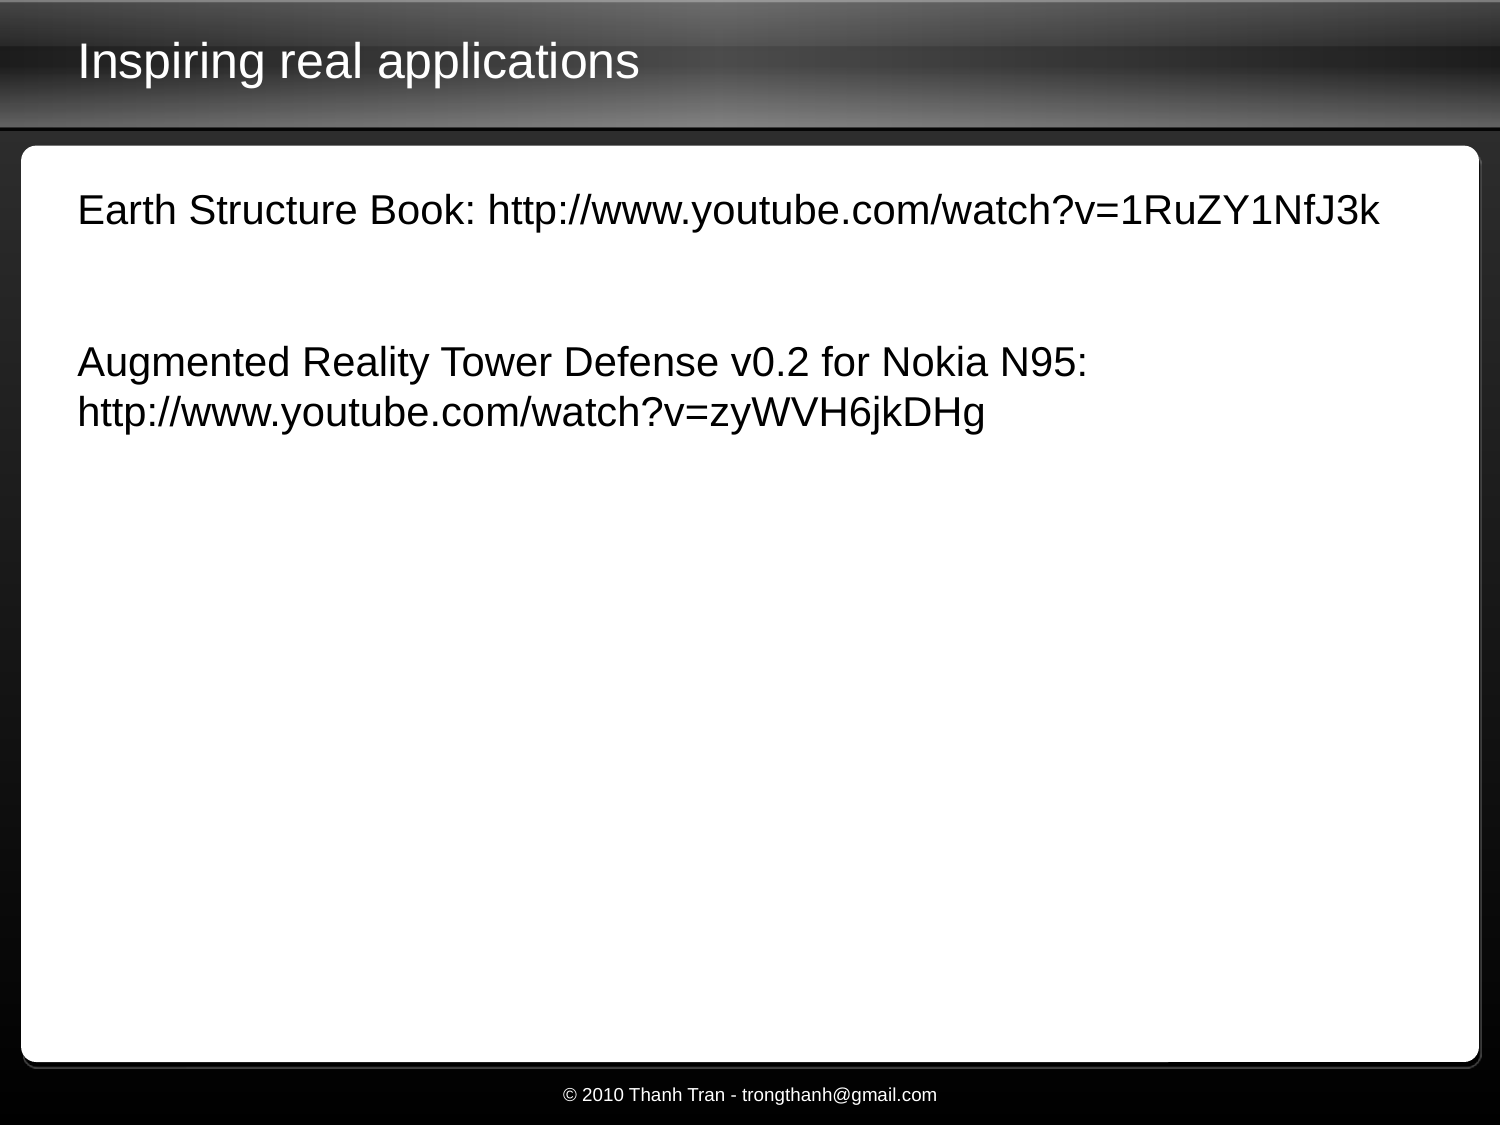

# Inspiring real applications
Earth Structure Book: http://www.youtube.com/watch?v=1RuZY1NfJ3k
Augmented Reality Tower Defense v0.2 for Nokia N95: http://www.youtube.com/watch?v=zyWVH6jkDHg
© 2010 Thanh Tran - trongthanh@gmail.com